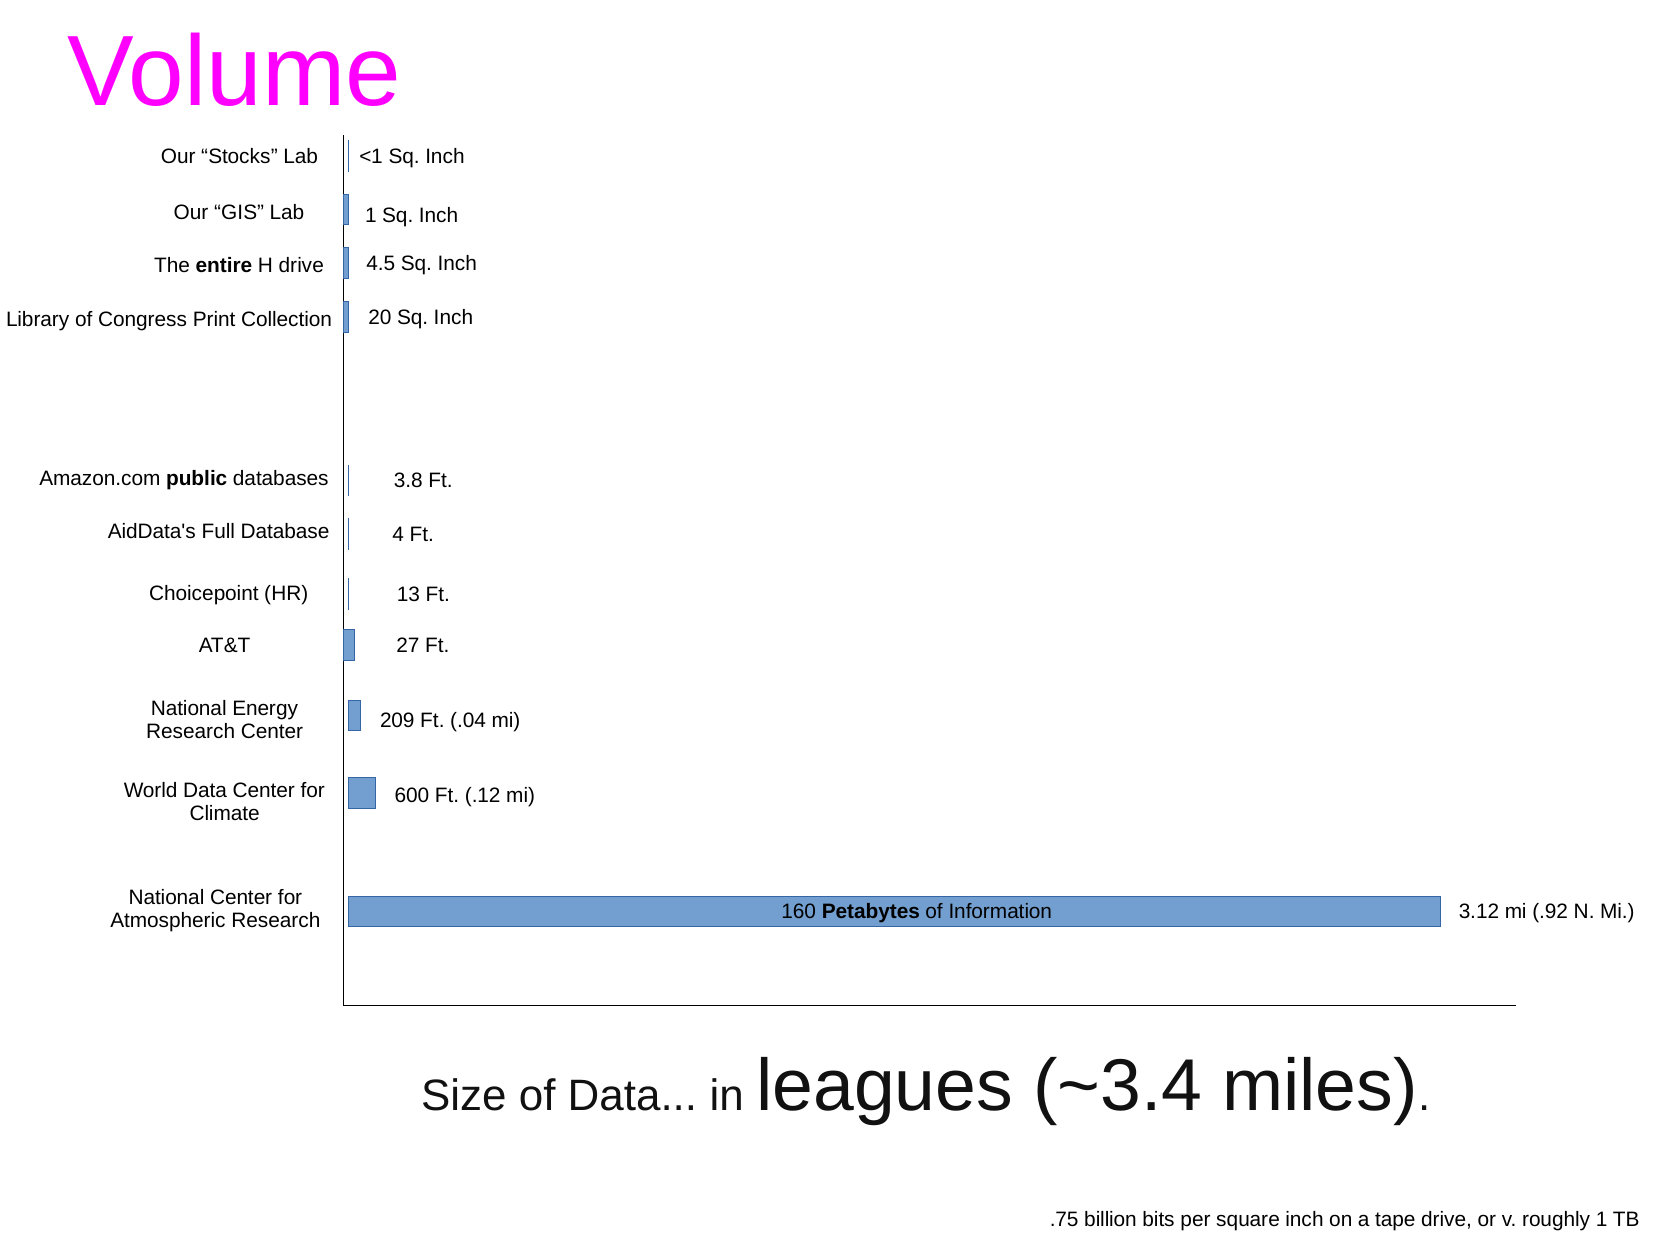

# Volume
Our “Stocks” Lab
<1 Sq. Inch
Our “GIS” Lab
1 Sq. Inch
4.5 Sq. Inch
The entire H drive
Library of Congress Print Collection
20 Sq. Inch
Amazon.com public databases
3.8 Ft.
AidData's Full Database
4 Ft.
Choicepoint (HR)
13 Ft.
AT&T
27 Ft.
National Energy Research Center
209 Ft. (.04 mi)
World Data Center for Climate
600 Ft. (.12 mi)
National Center for Atmospheric Research
3.12 mi (.92 N. Mi.)
160 Petabytes of Information
Size of Data... in leagues (~3.4 miles).
.75 billion bits per square inch on a tape drive, or v. roughly 1 TB